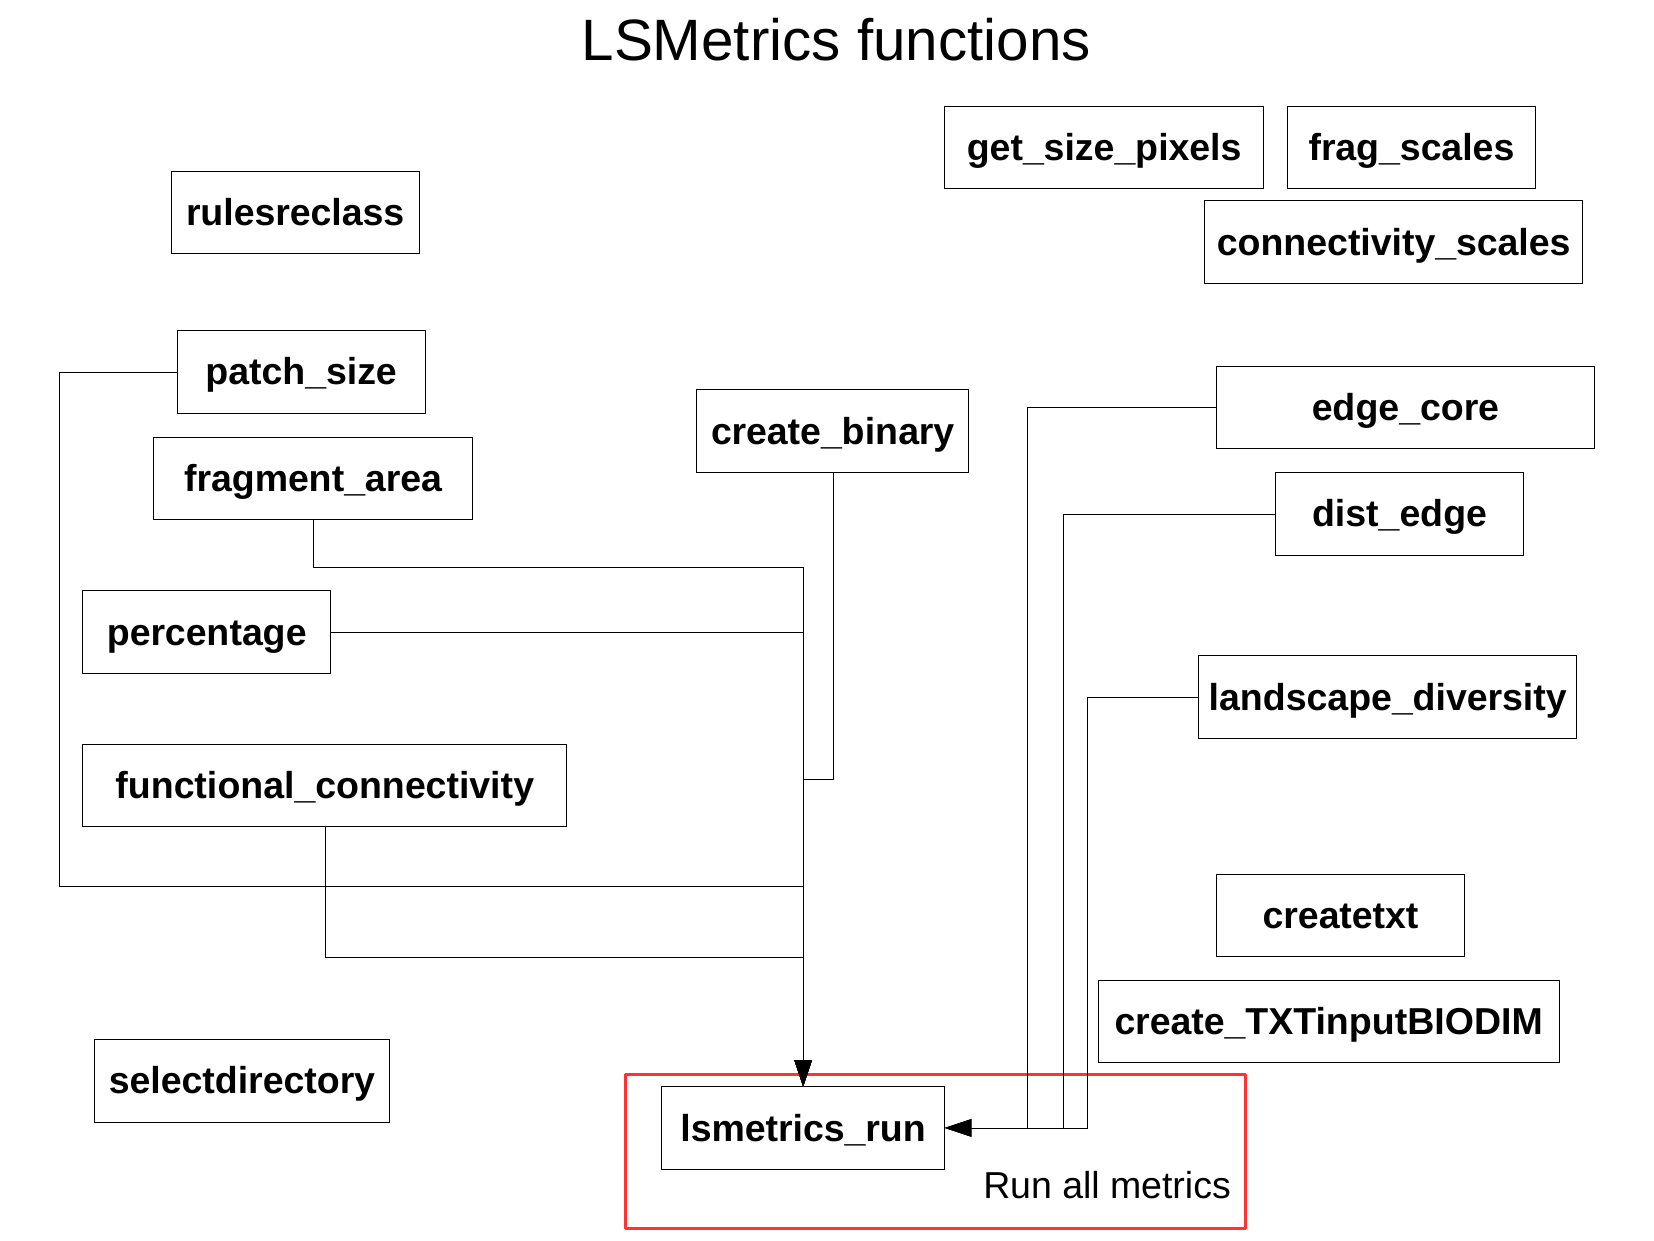

LSMetrics functions
get_size_pixels
frag_scales
rulesreclass
connectivity_scales
patch_size
edge_core
create_binary
fragment_area
dist_edge
percentage
landscape_diversity
functional_connectivity
createtxt
create_TXTinputBIODIM
selectdirectory
lsmetrics_run
Run all metrics